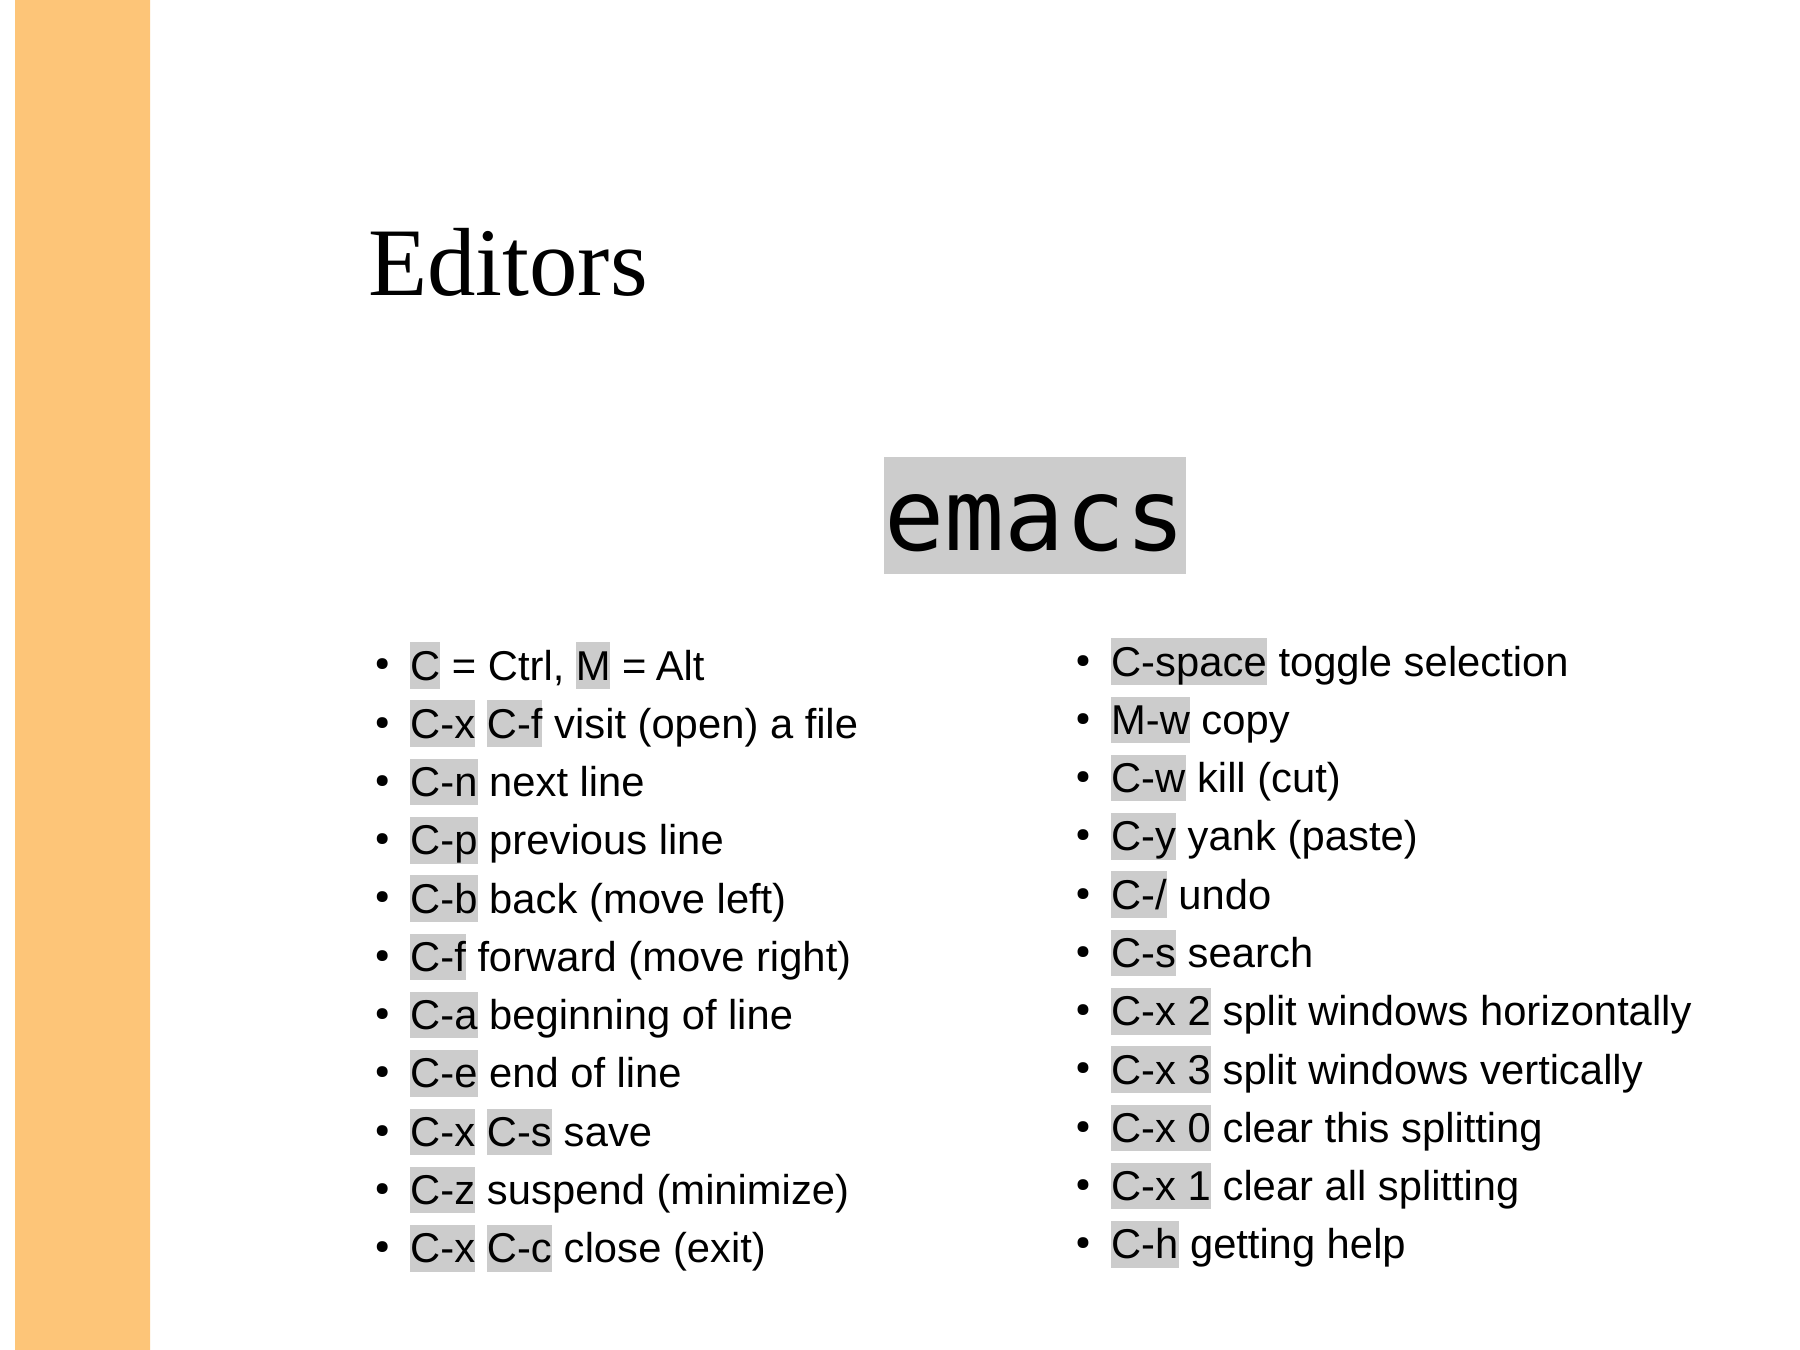

# Editors
emacs
C-space toggle selection
M-w copy
C-w kill (cut)
C-y yank (paste)
C-/ undo
C-s search
C-x 2 split windows horizontally
C-x 3 split windows vertically
C-x 0 clear this splitting
C-x 1 clear all splitting
C-h getting help
C = Ctrl, M = Alt
C-x C-f visit (open) a file
C-n next line
C-p previous line
C-b back (move left)
C-f forward (move right)
C-a beginning of line
C-e end of line
C-x C-s save
C-z suspend (minimize)
C-x C-c close (exit)